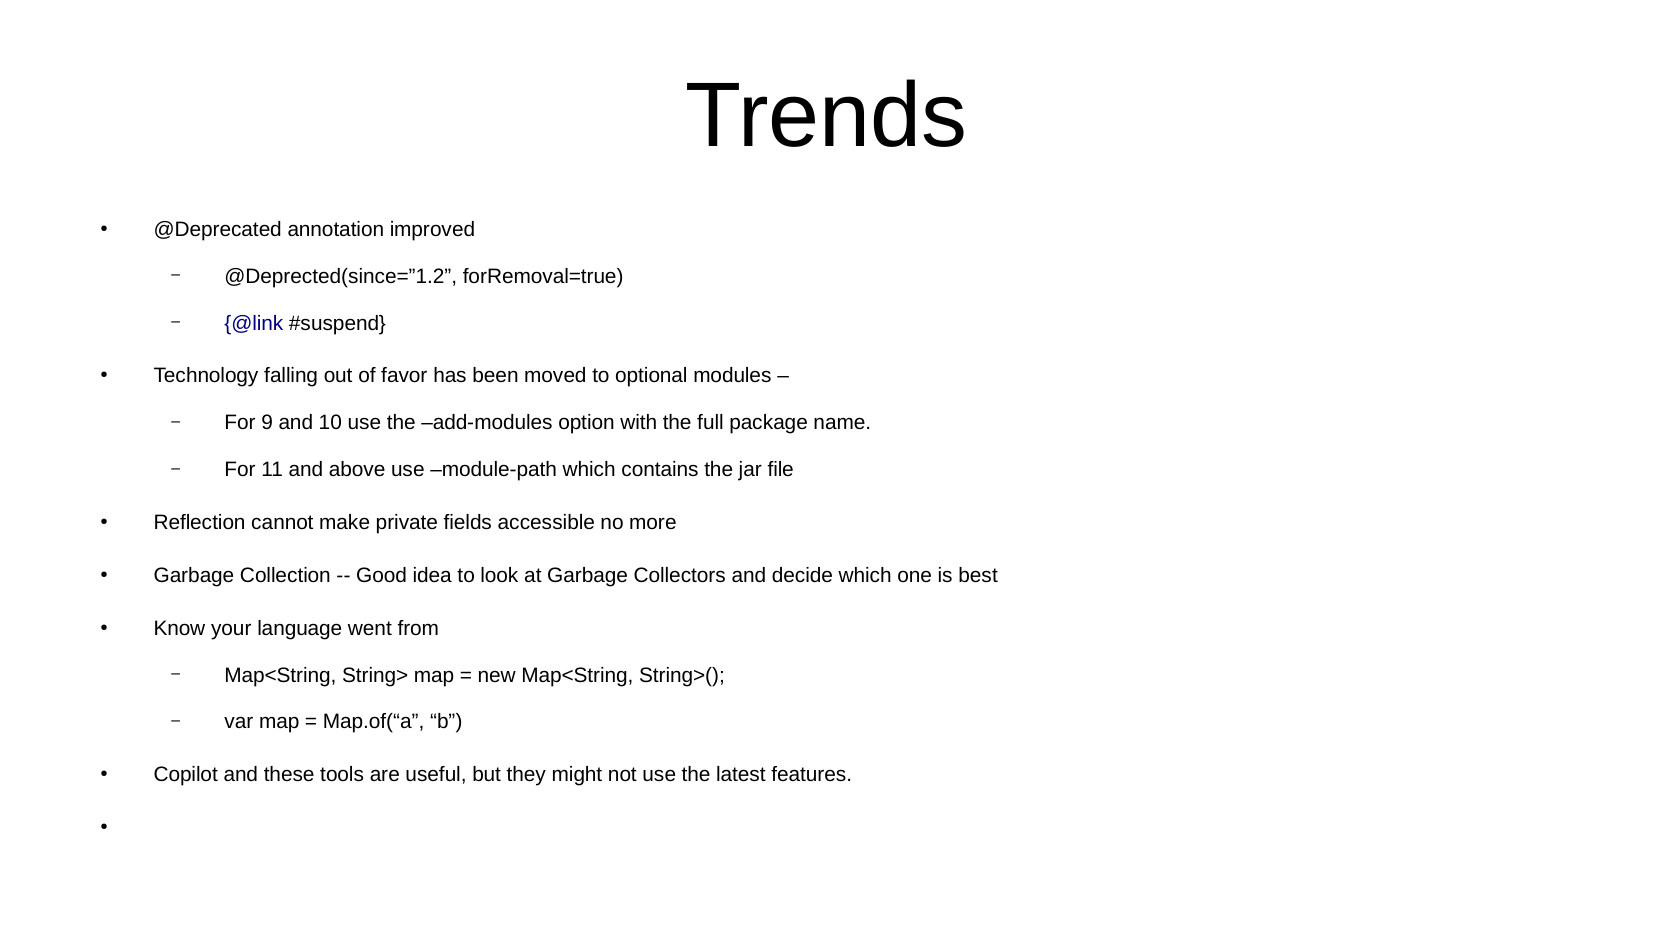

# Trends
@Deprecated annotation improved
@Deprected(since=”1.2”, forRemoval=true)
{@link #suspend}
Technology falling out of favor has been moved to optional modules –
For 9 and 10 use the –add-modules option with the full package name.
For 11 and above use –module-path which contains the jar file
Reflection cannot make private fields accessible no more
Garbage Collection -- Good idea to look at Garbage Collectors and decide which one is best
Know your language went from
Map<String, String> map = new Map<String, String>();
var map = Map.of(“a”, “b”)
Copilot and these tools are useful, but they might not use the latest features.